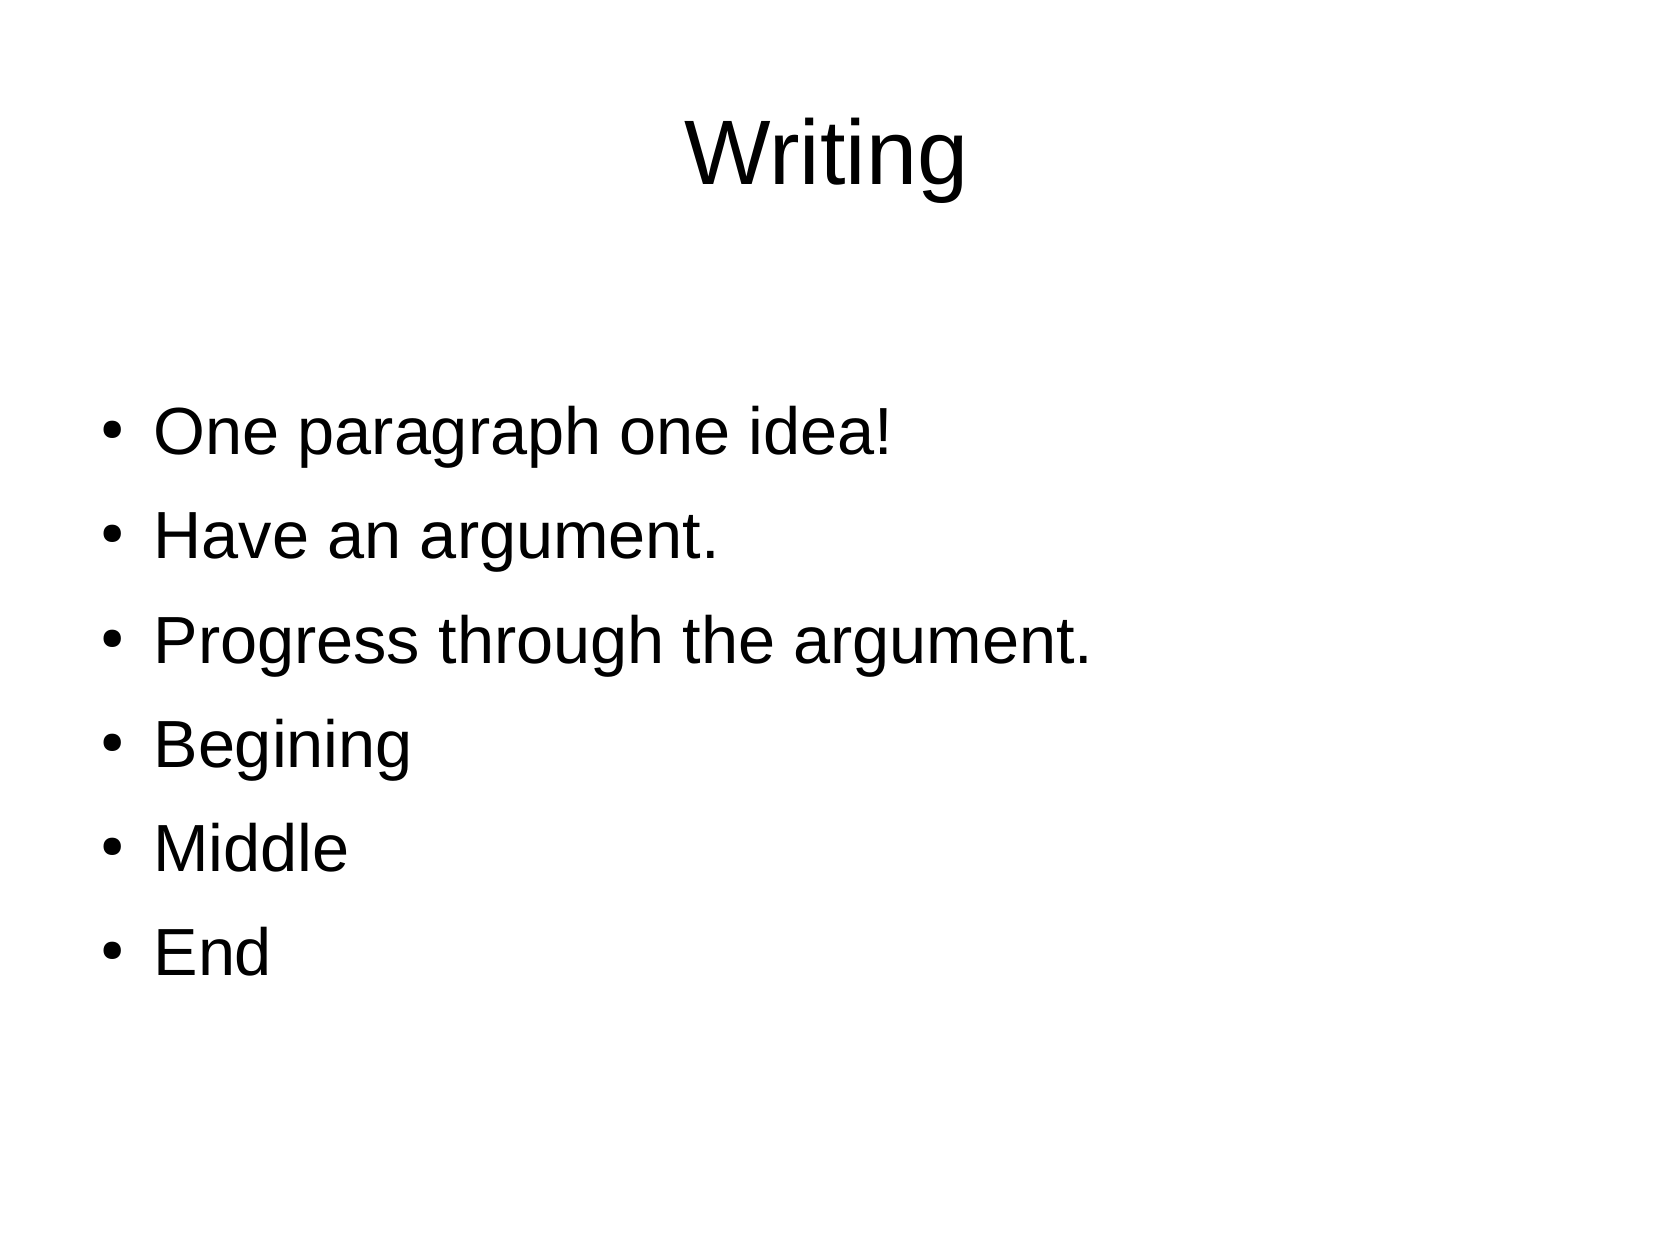

# Writing
One paragraph one idea!
Have an argument.
Progress through the argument.
Begining
Middle
End